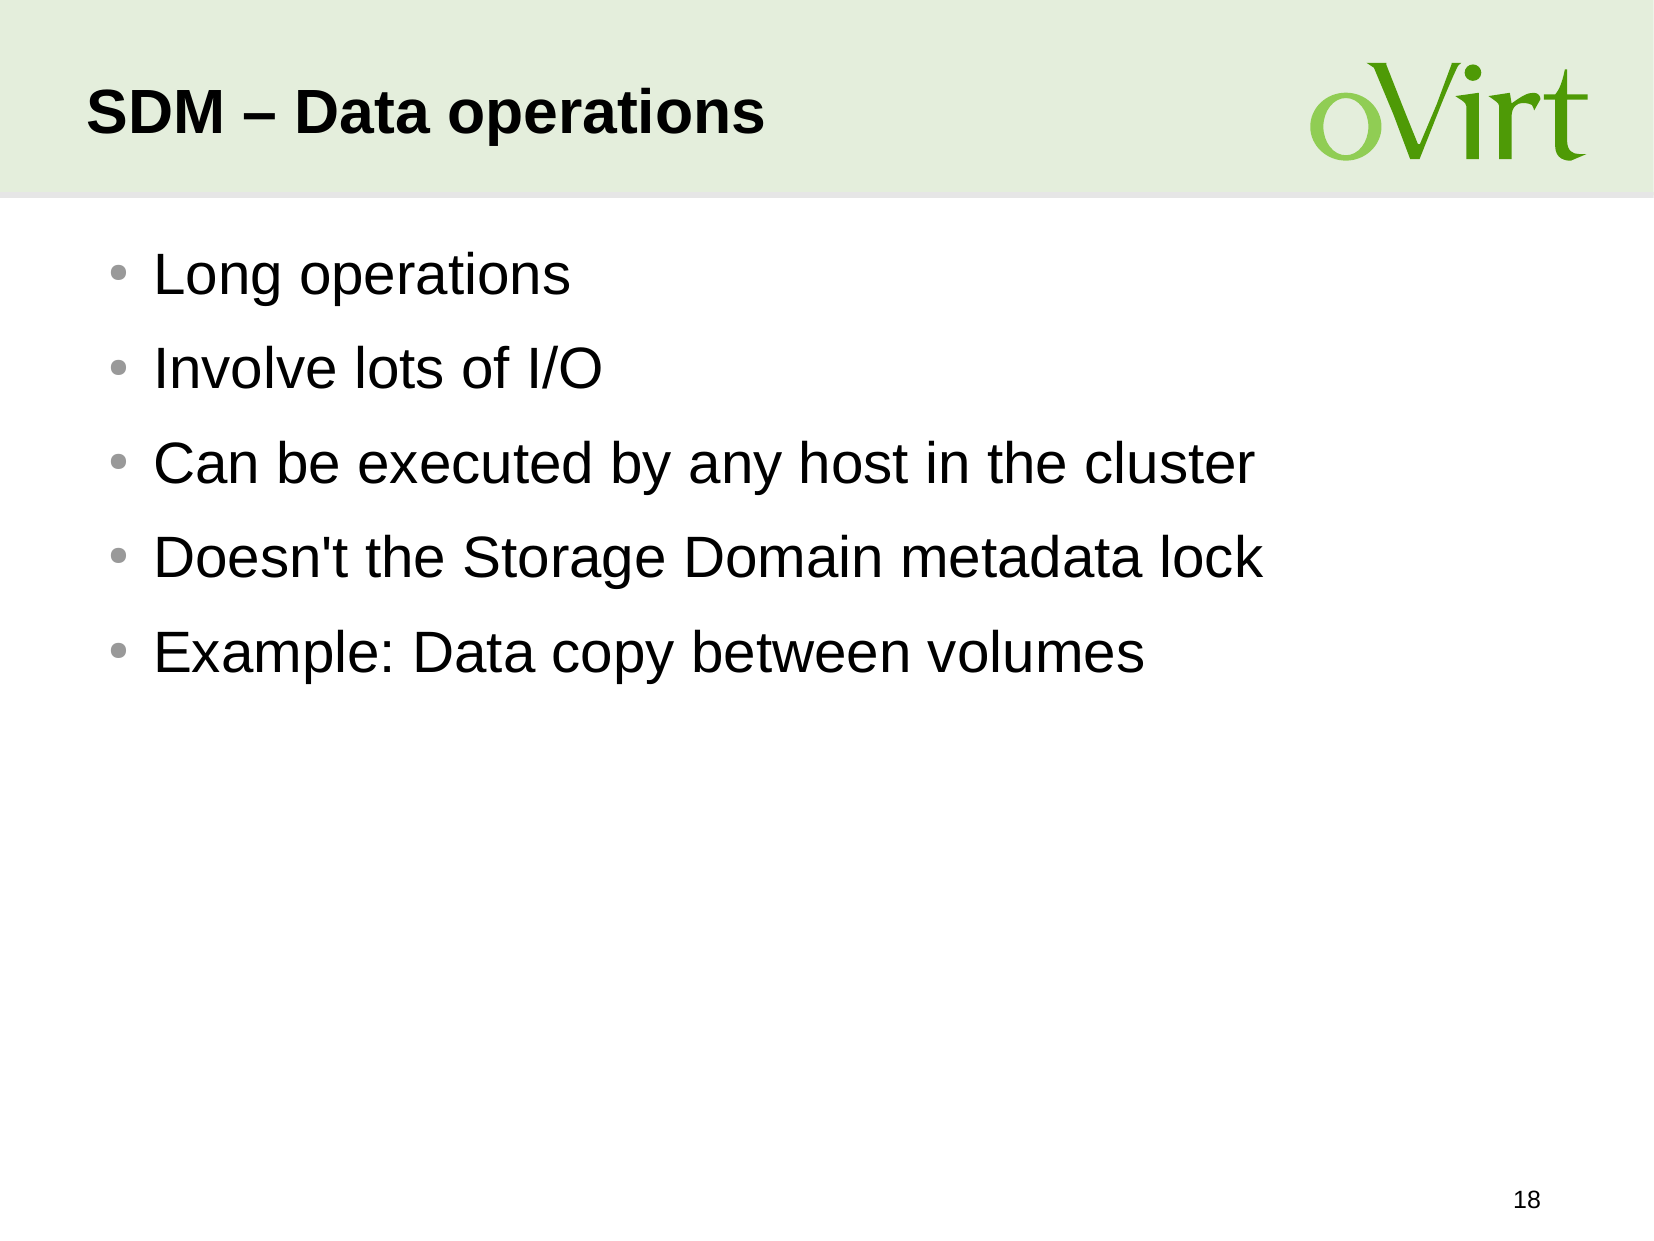

# SDM – Data operations
Long operations
Involve lots of I/O
Can be executed by any host in the cluster
Doesn't the Storage Domain metadata lock
Example: Data copy between volumes